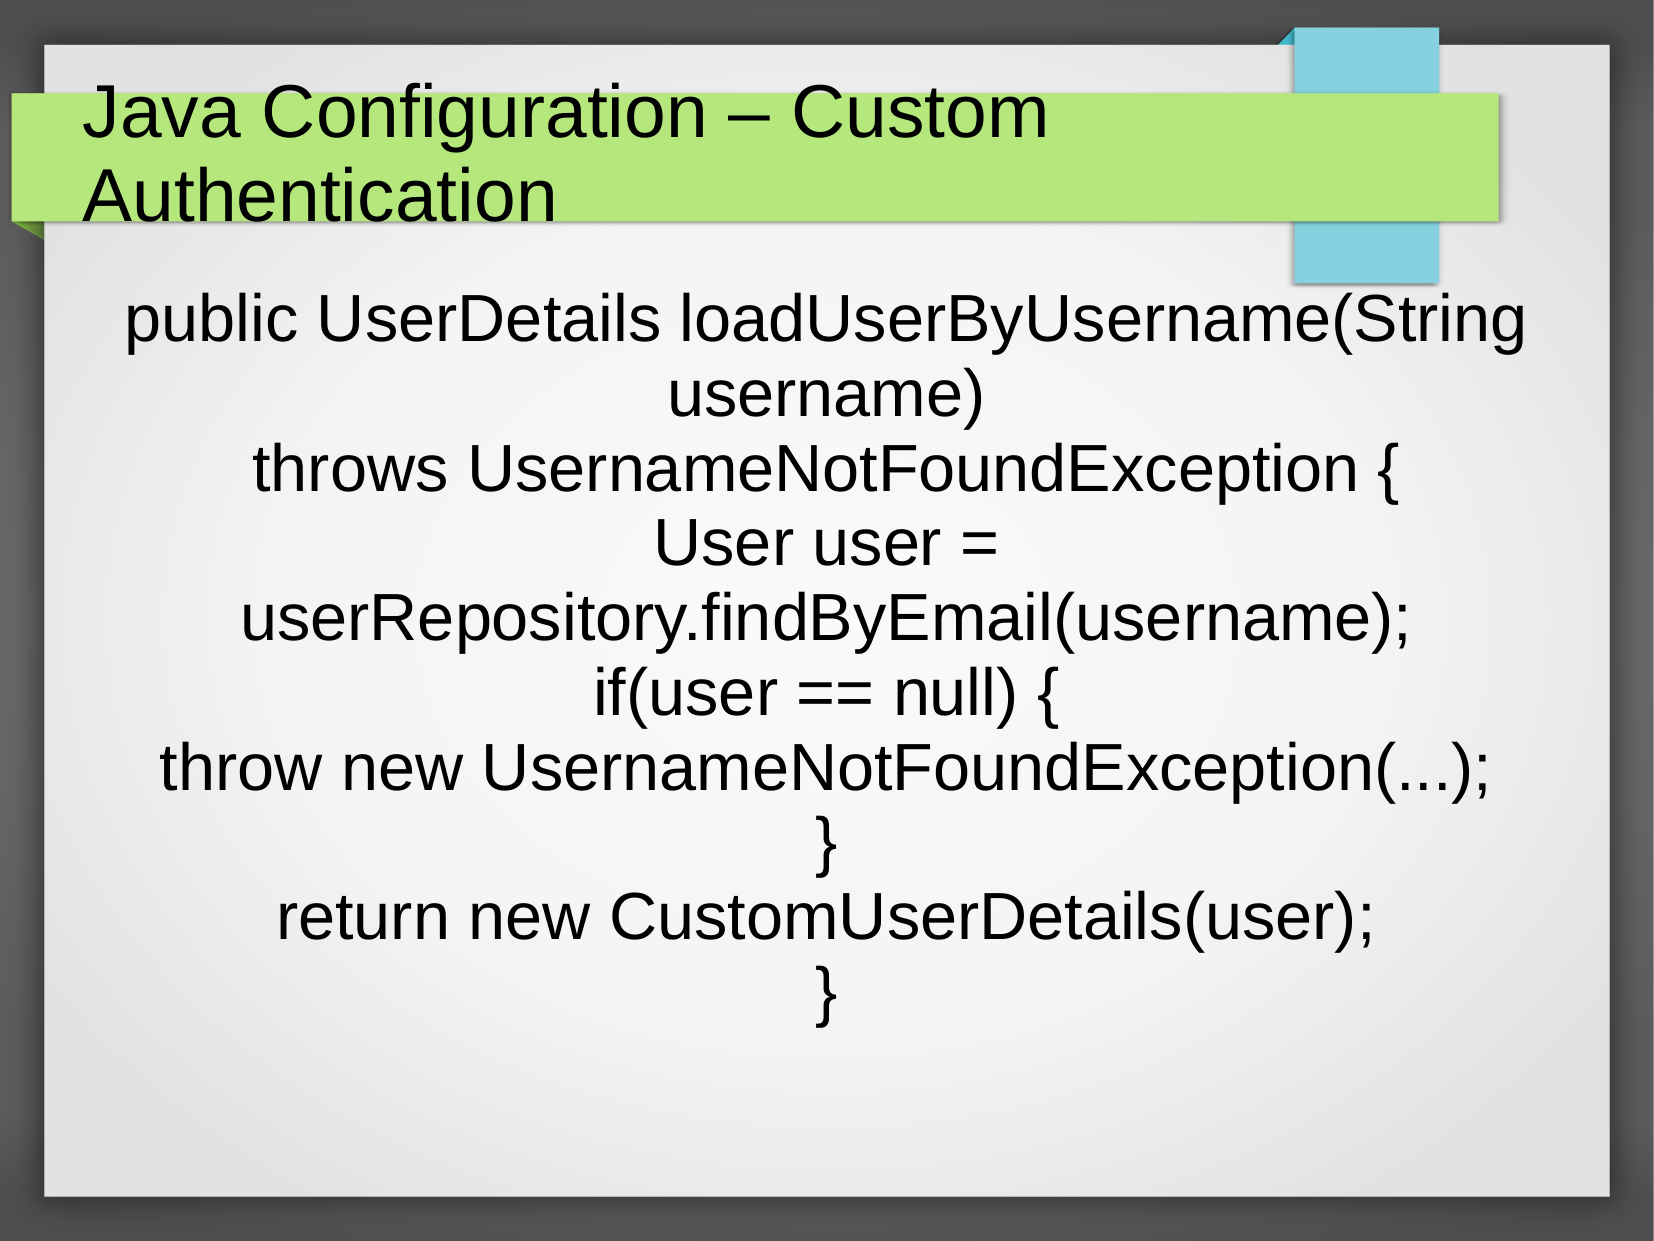

# Java Configuration – Custom Authentication
public UserDetails loadUserByUsername(String username)
throws UsernameNotFoundException {
User user = userRepository.findByEmail(username);
if(user == null) {
throw new UsernameNotFoundException(...);
}
return new CustomUserDetails(user);
}